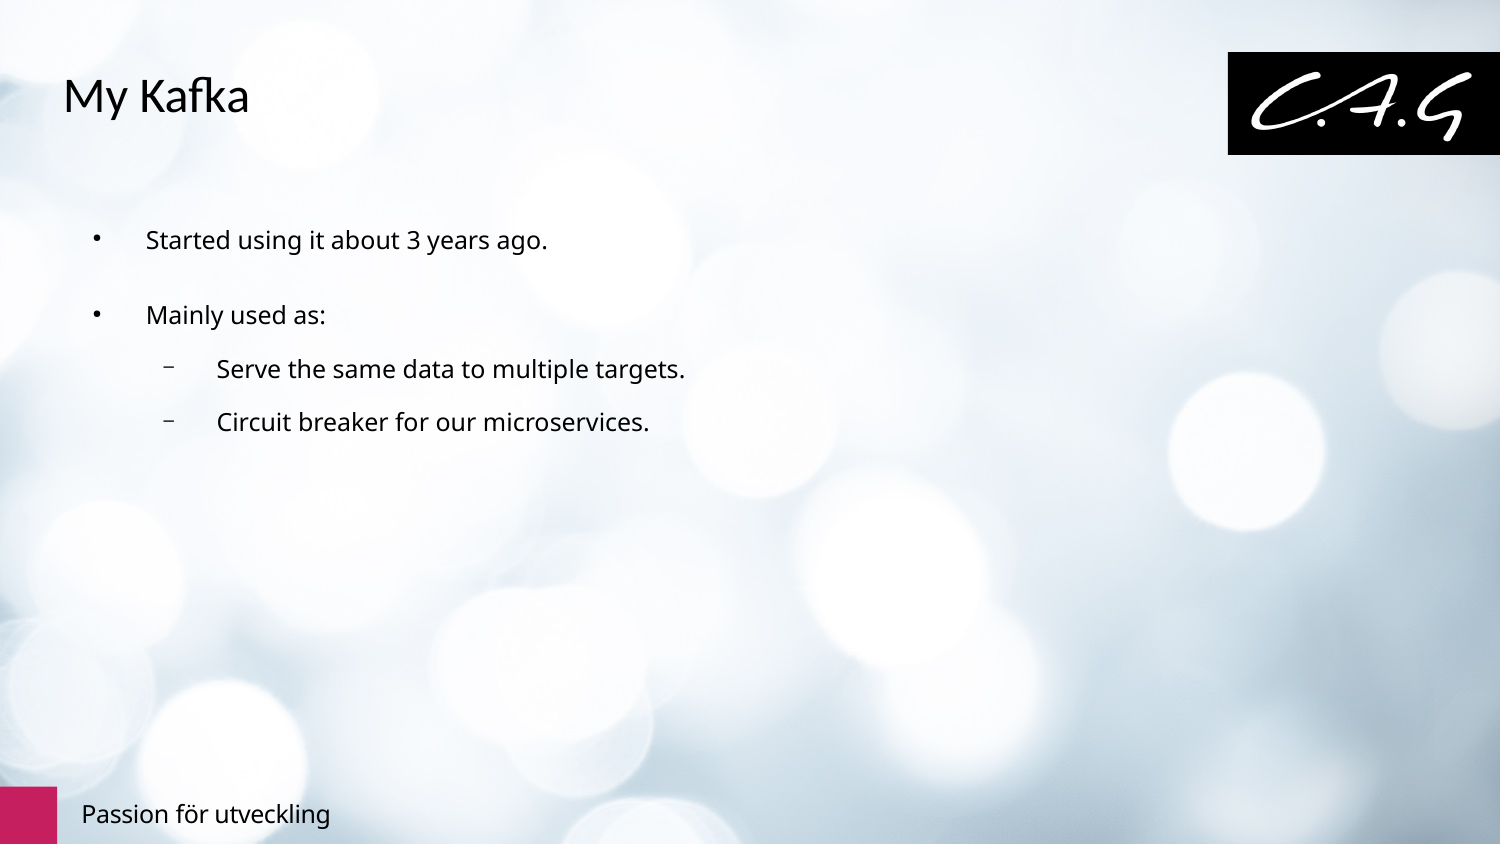

#
My Kafka
Started using it about 3 years ago.
Mainly used as:
Serve the same data to multiple targets.
Circuit breaker for our microservices.